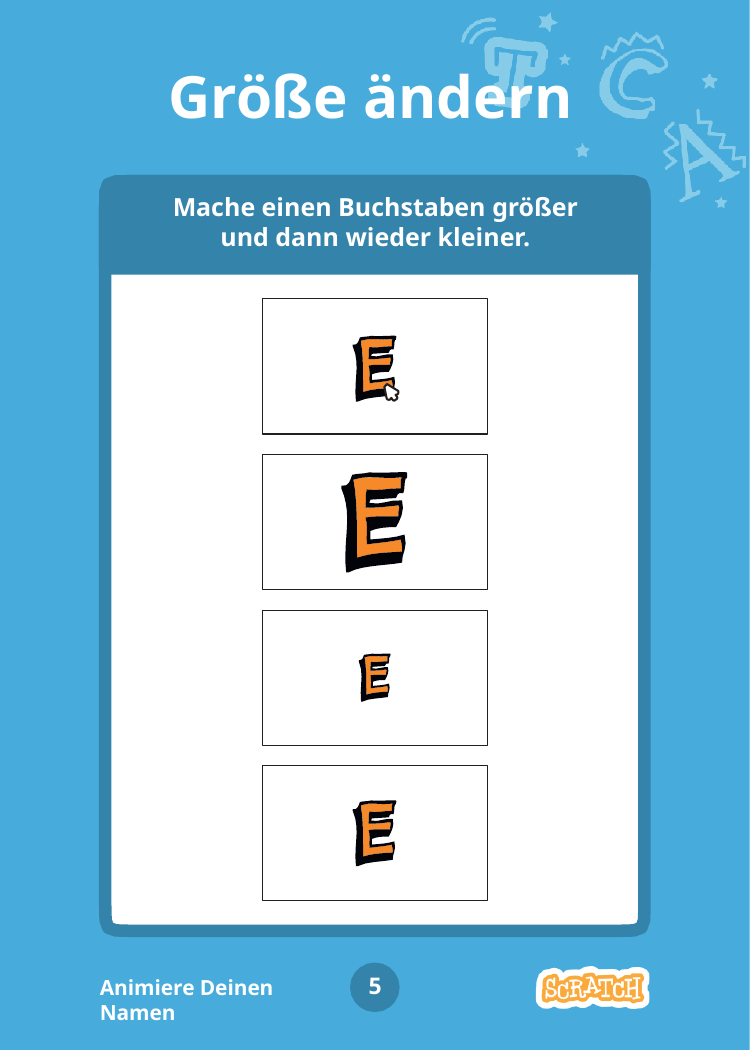

Größe ändern
Mache einen Buchstaben größer und dann wieder kleiner.
5
Animiere Deinen Namen